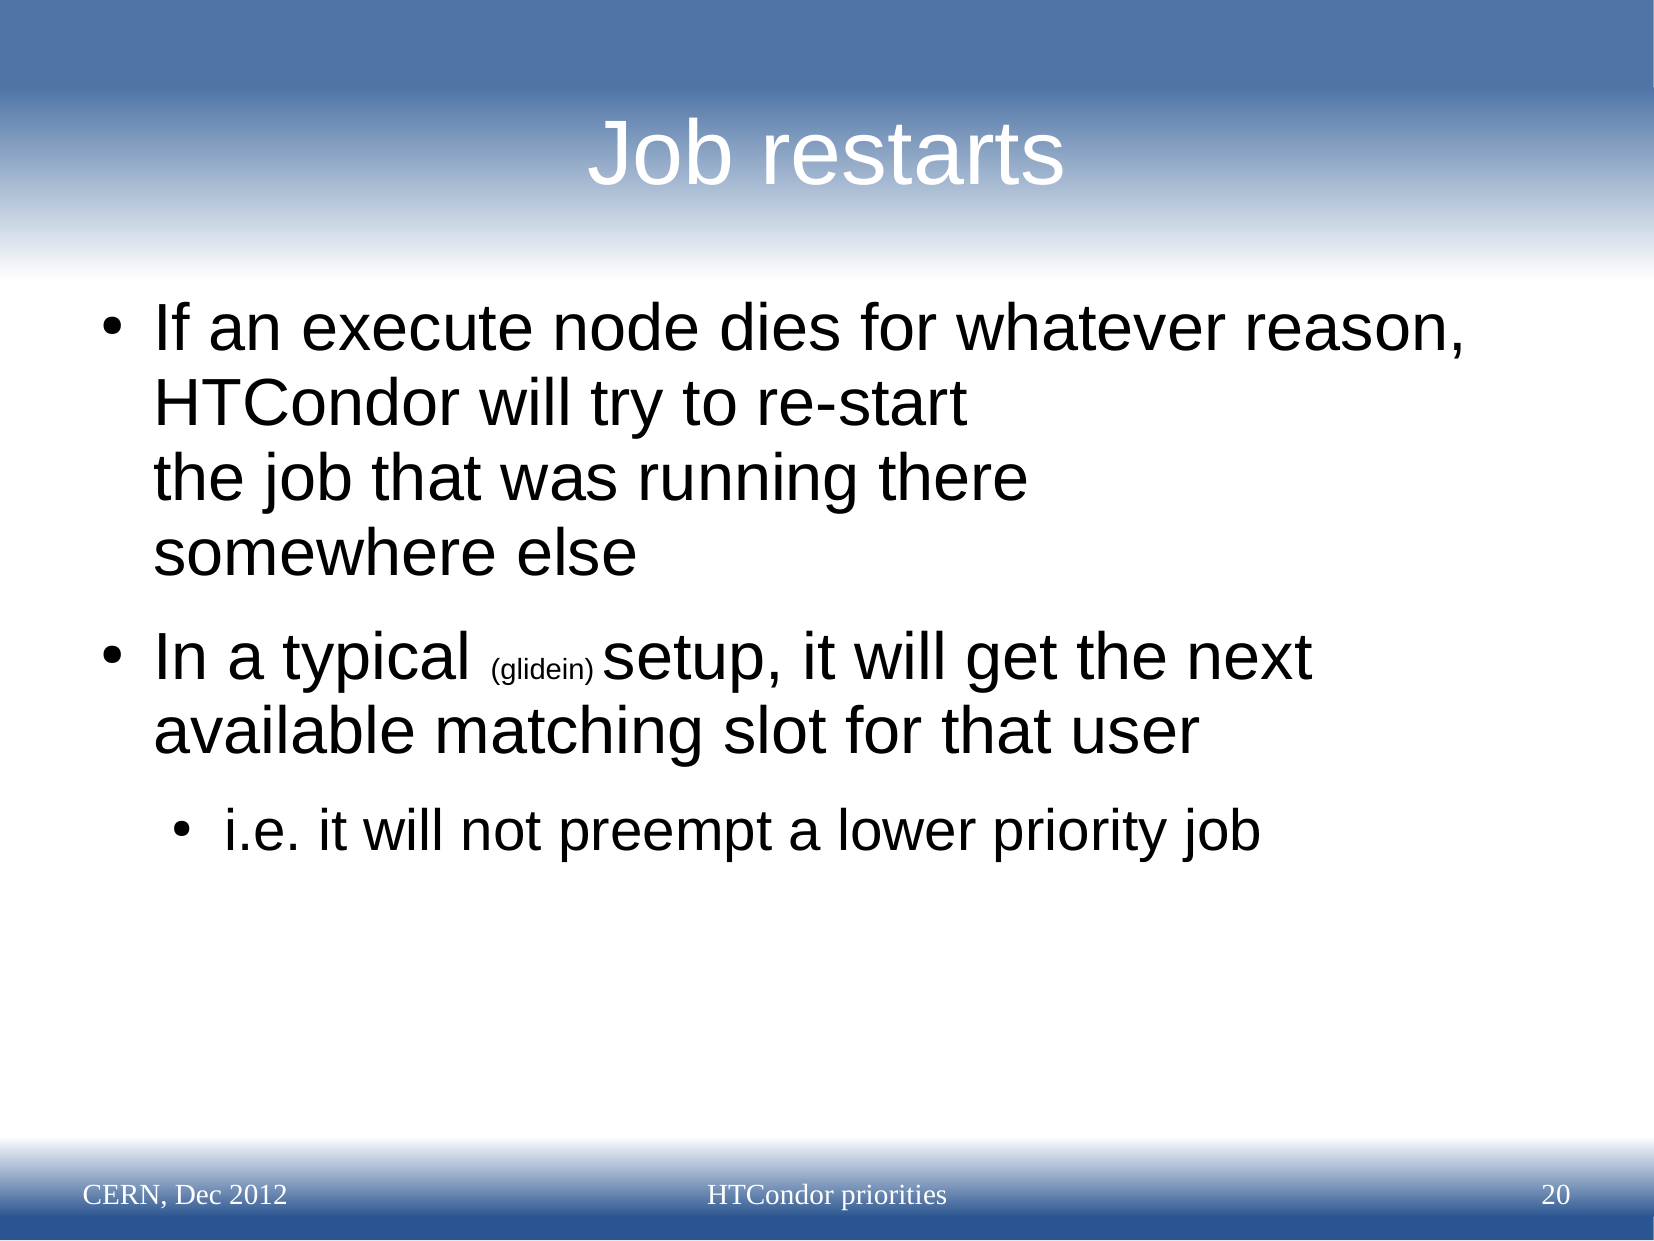

# Job restarts
If an execute node dies for whatever reason, HTCondor will try to re-start
the job that was running there
somewhere else
In a typical (glidein) setup, it will get the next available matching slot for that user
i.e. it will not preempt a lower priority job
CERN, Dec 2012
HTCondor priorities
20